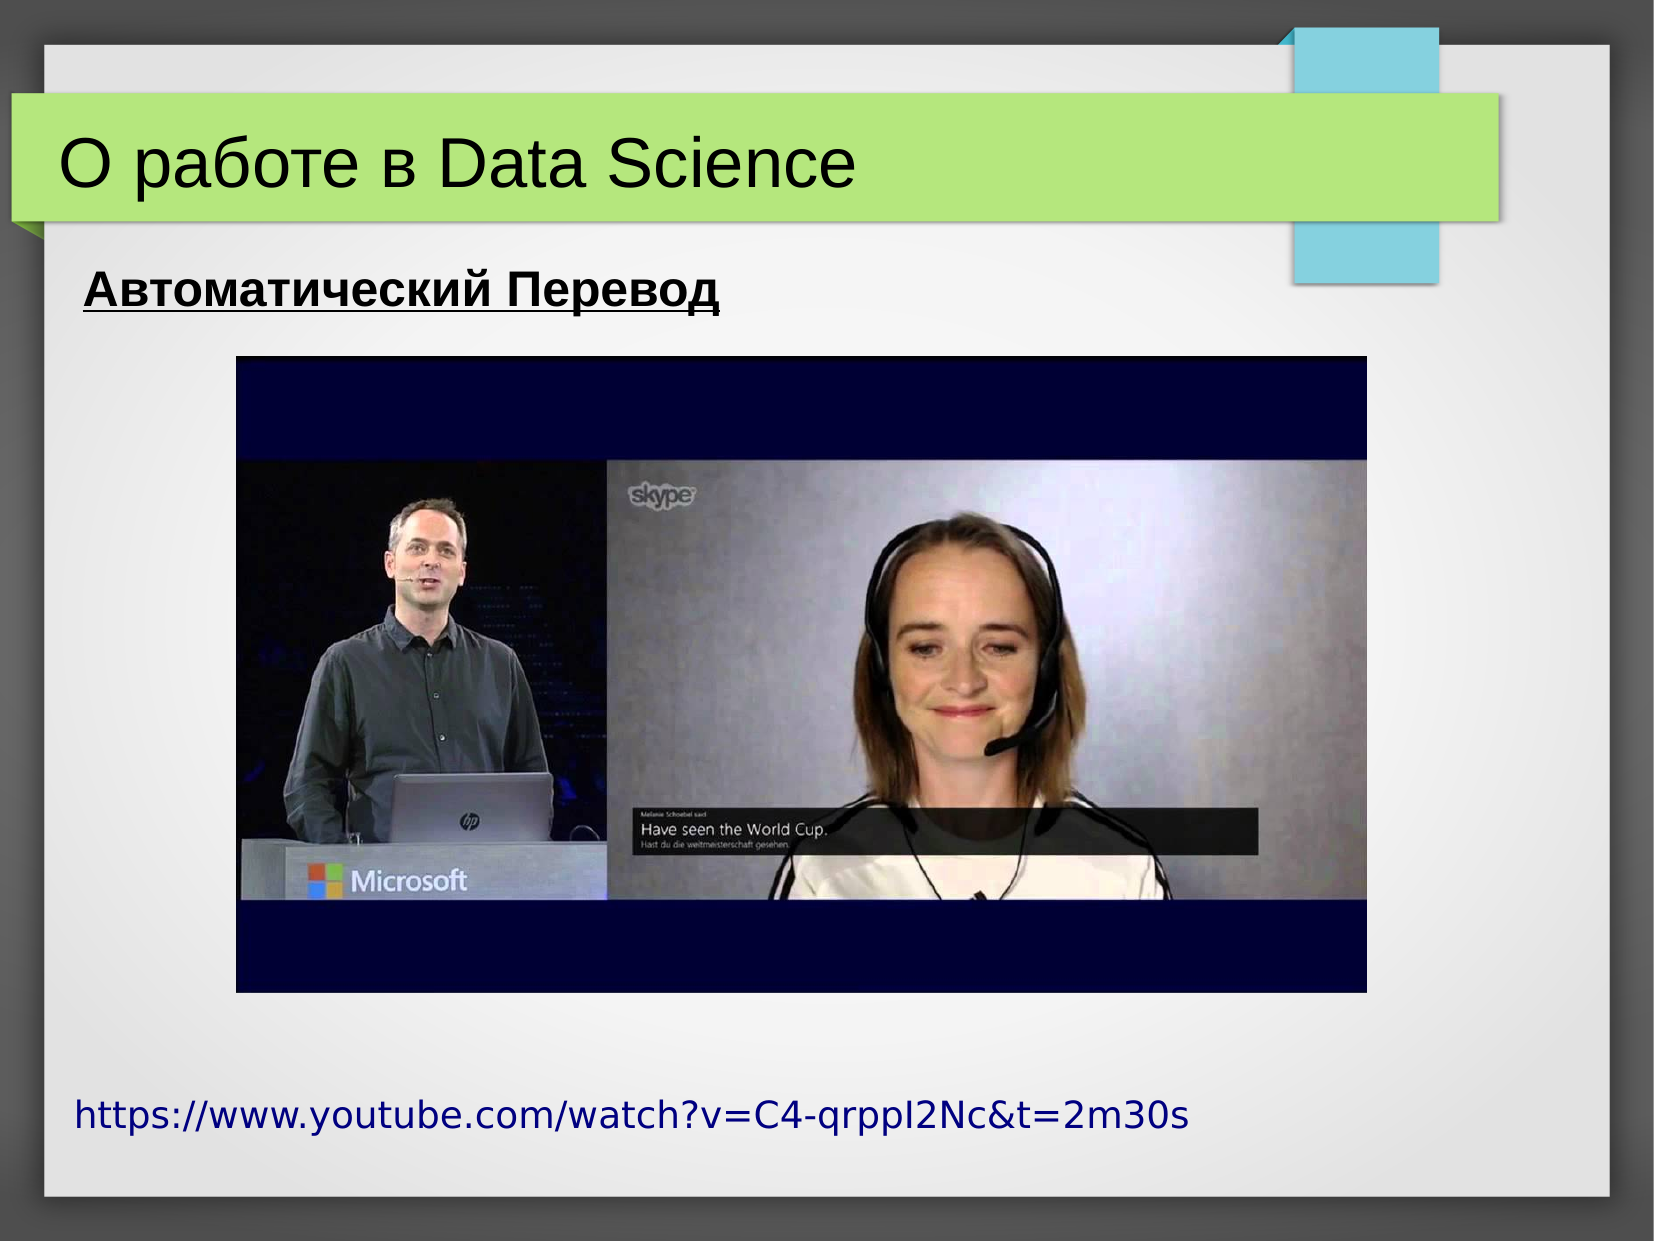

О работе в Data Science
# Автоматический Перевод
https://www.youtube.com/watch?v=C4-qrppI2Nc&t=2m30s